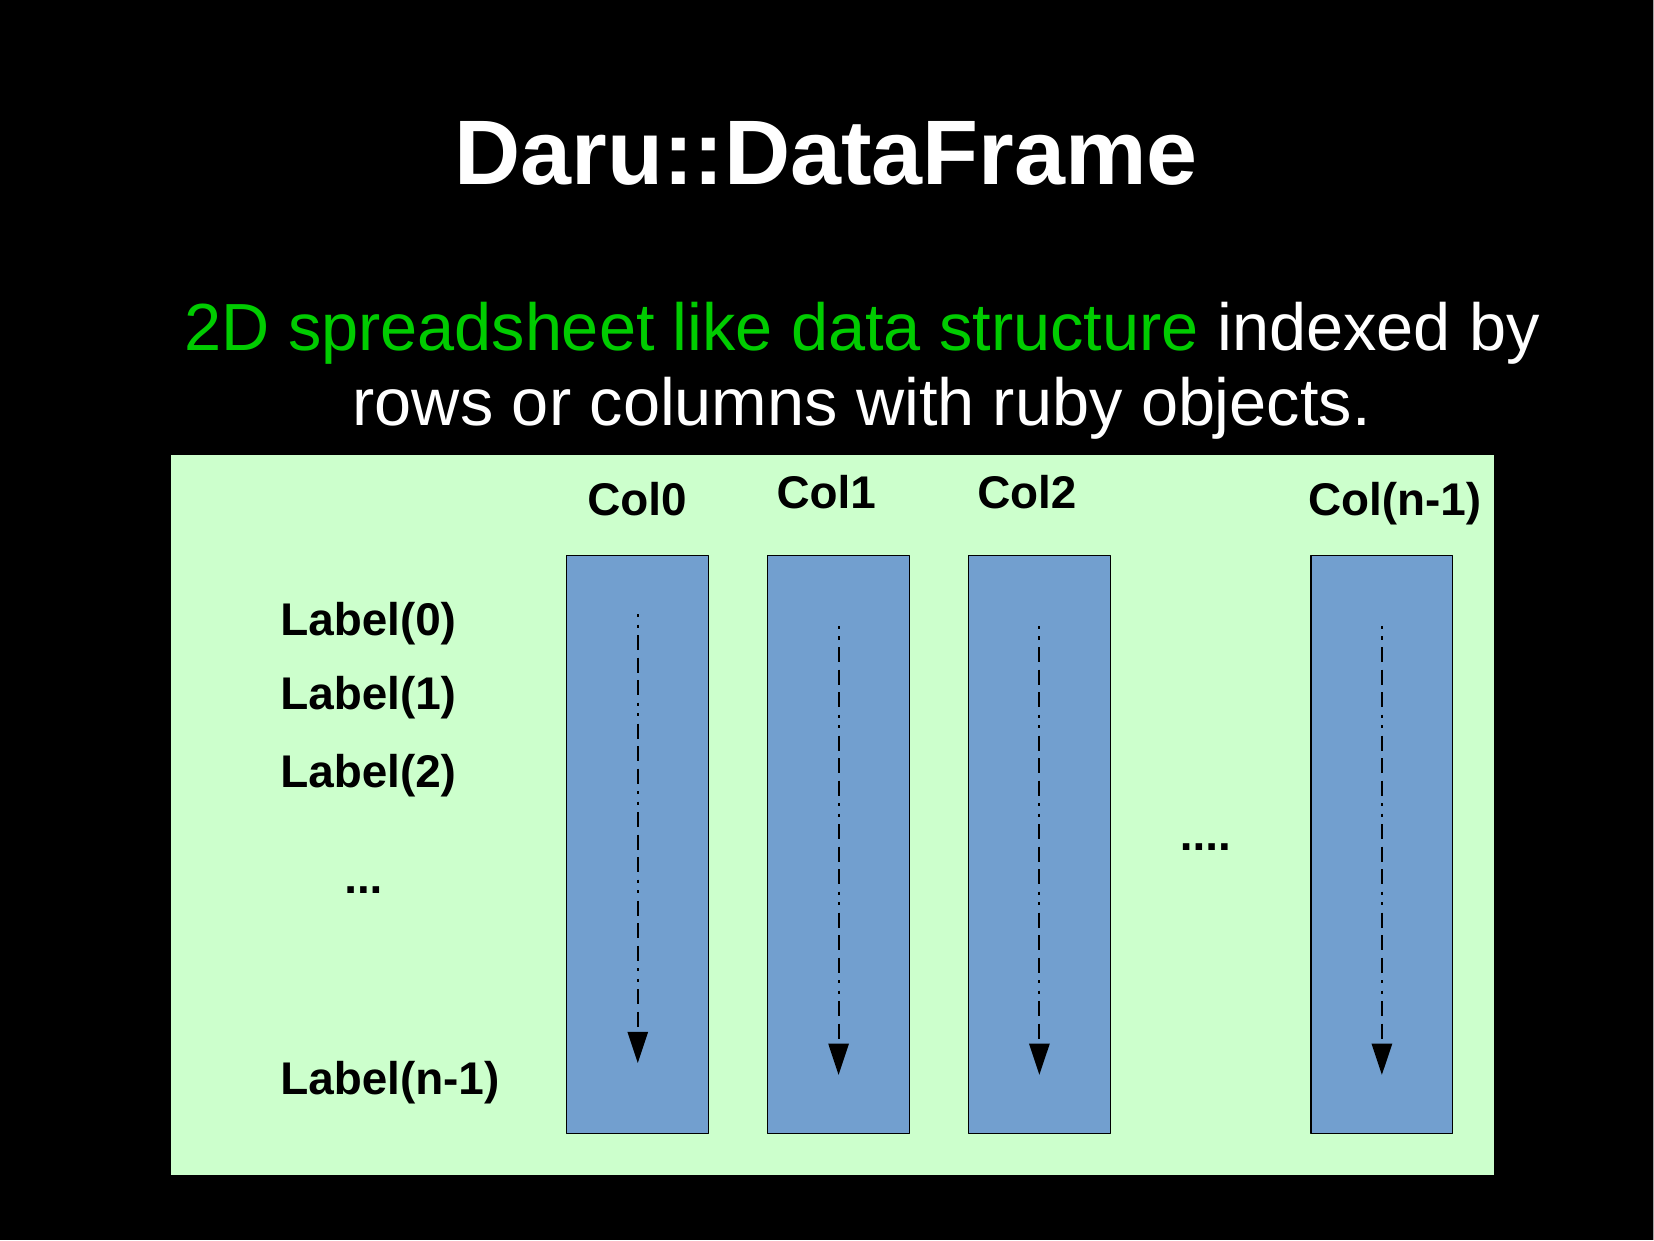

# Daru::DataFrame
2D spreadsheet like data structure indexed by rows or columns with ruby objects.
Col1
Col2
Col0
Col(n-1)
Label(0)
Label(1)
Label(2)
 ....
 ...
Label(n-1)